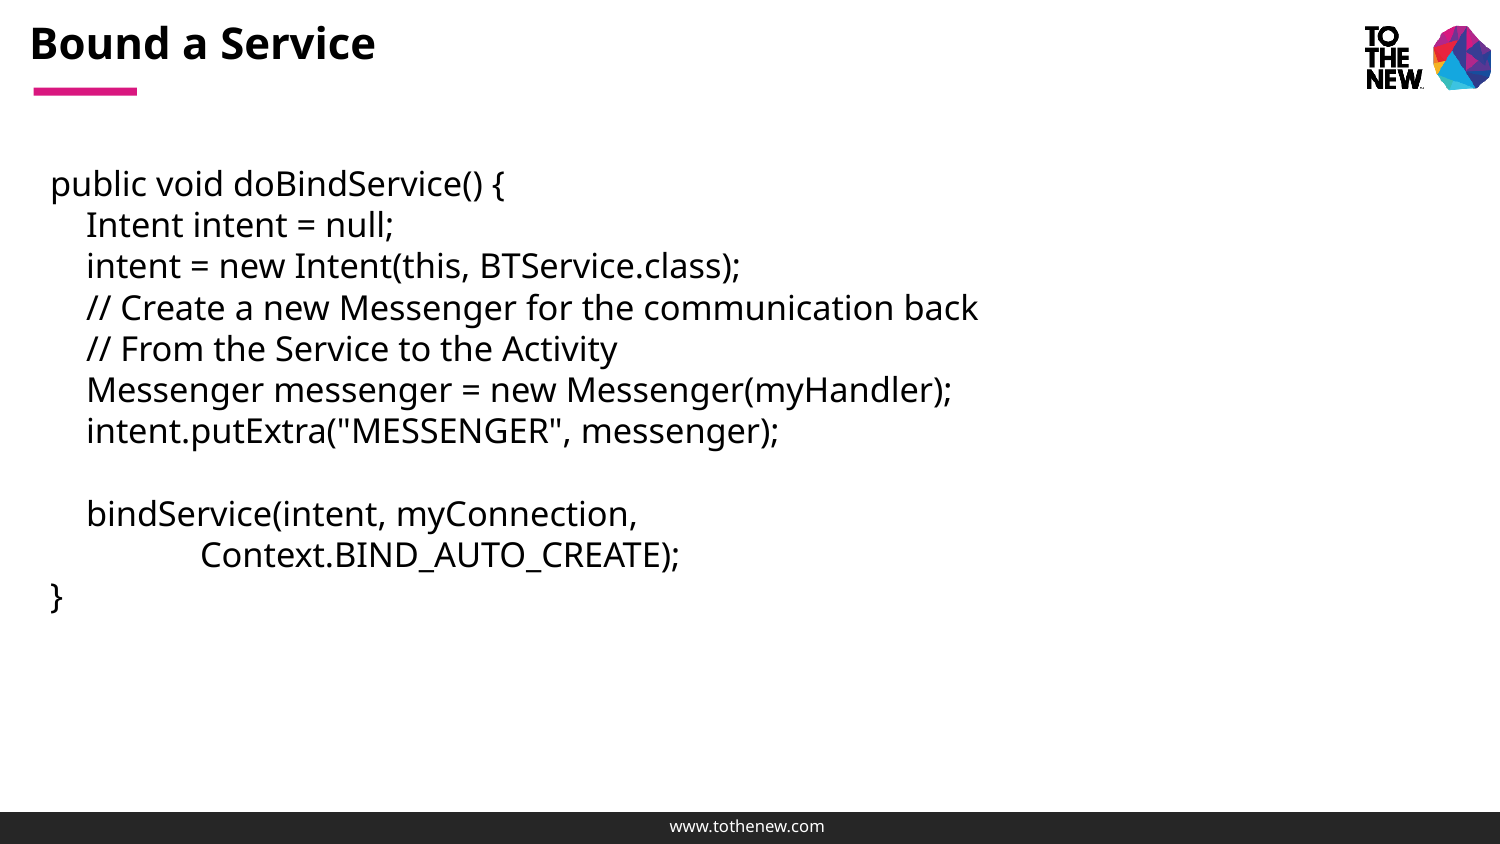

# Bound a Service
public void doBindService() {
 Intent intent = null;
 intent = new Intent(this, BTService.class);
 // Create a new Messenger for the communication back
 // From the Service to the Activity
 Messenger messenger = new Messenger(myHandler);
 intent.putExtra("MESSENGER", messenger);
 bindService(intent, myConnection, 												Context.BIND_AUTO_CREATE);
}